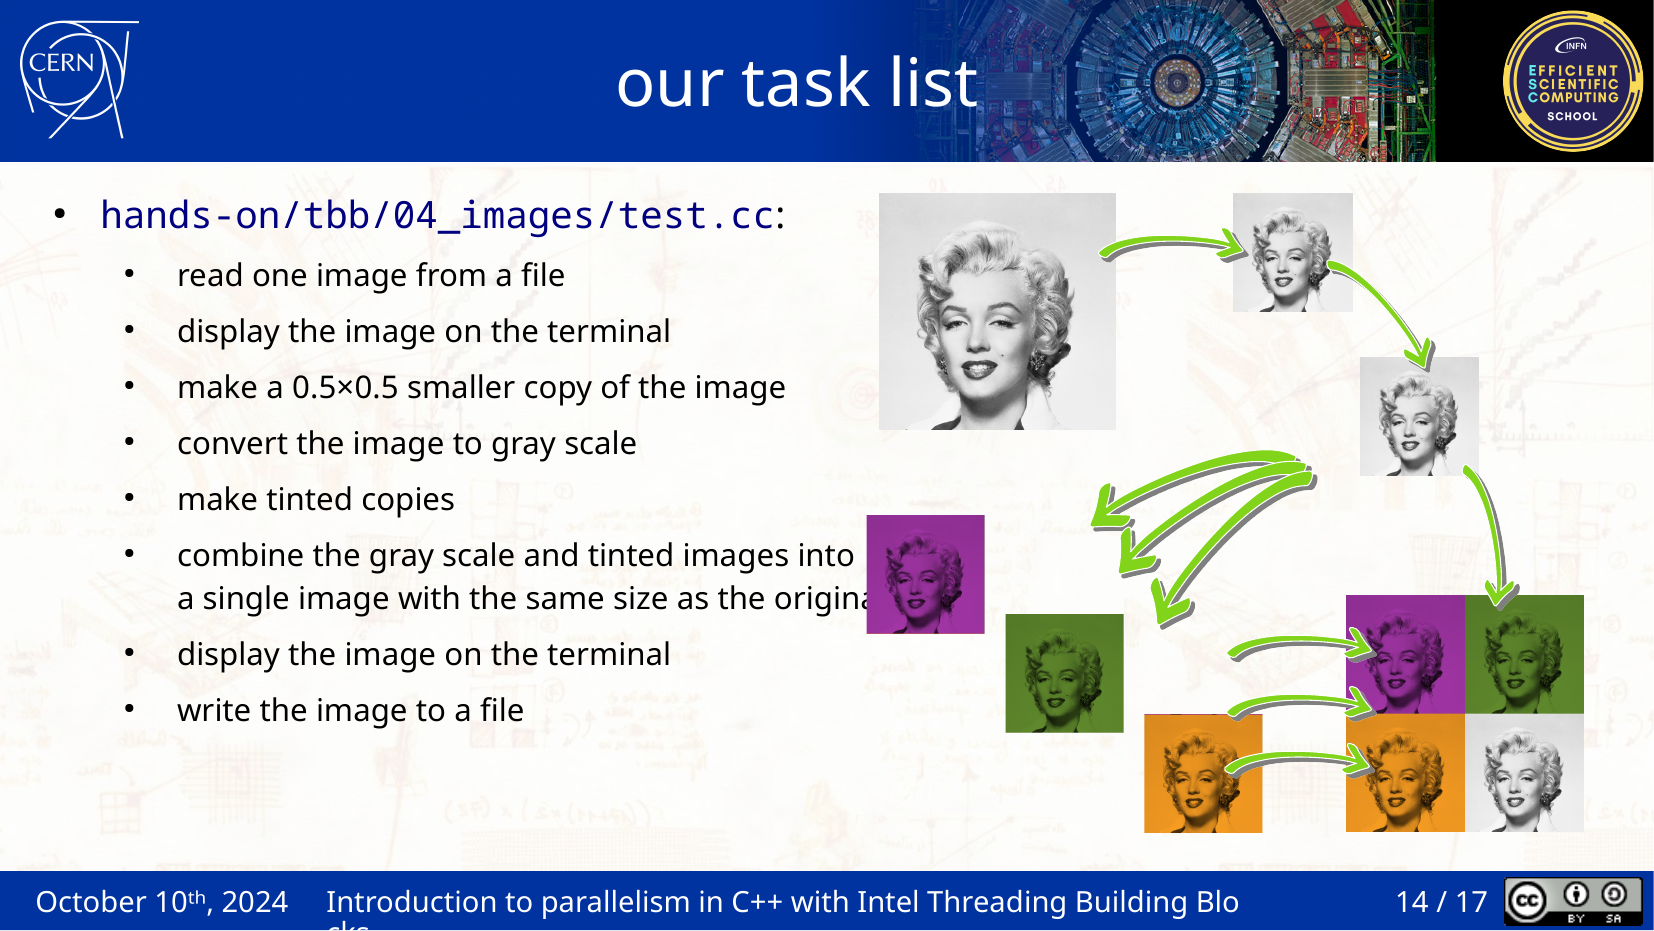

our task list
# hands-on/tbb/04_images/test.cc:
read one image from a file
display the image on the terminal
make a 0.5×0.5 smaller copy of the image
convert the image to gray scale
make tinted copies
combine the gray scale and tinted images into
a single image with the same size as the original
display the image on the terminal
write the image to a file
October 10ᵗʰ, 2024
Introduction to parallelism in C++ with Intel Threading Building Blocks
14